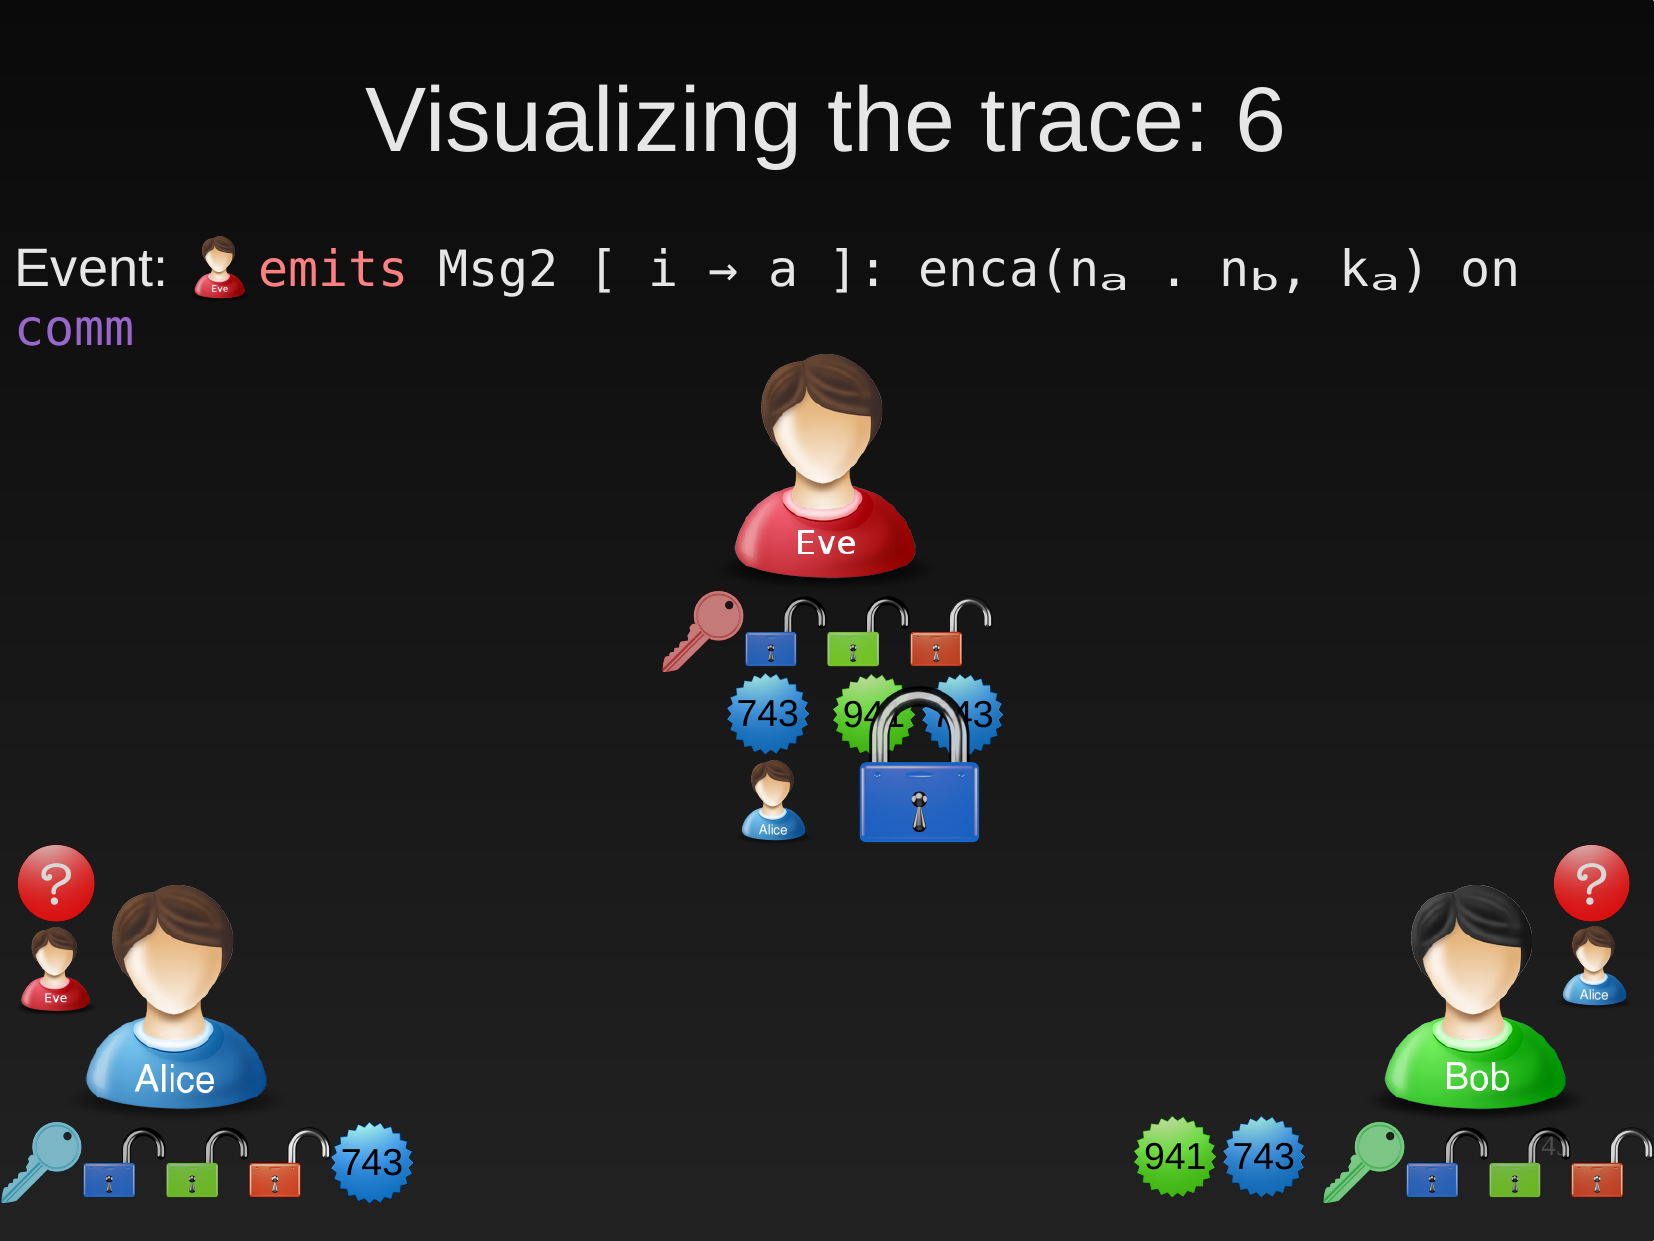

# Visualizing the trace: 6
Event: emits Msg2 [ i → a ]: enca(na . nb, ka) on comm
743
941
743
941
743
743
743
43